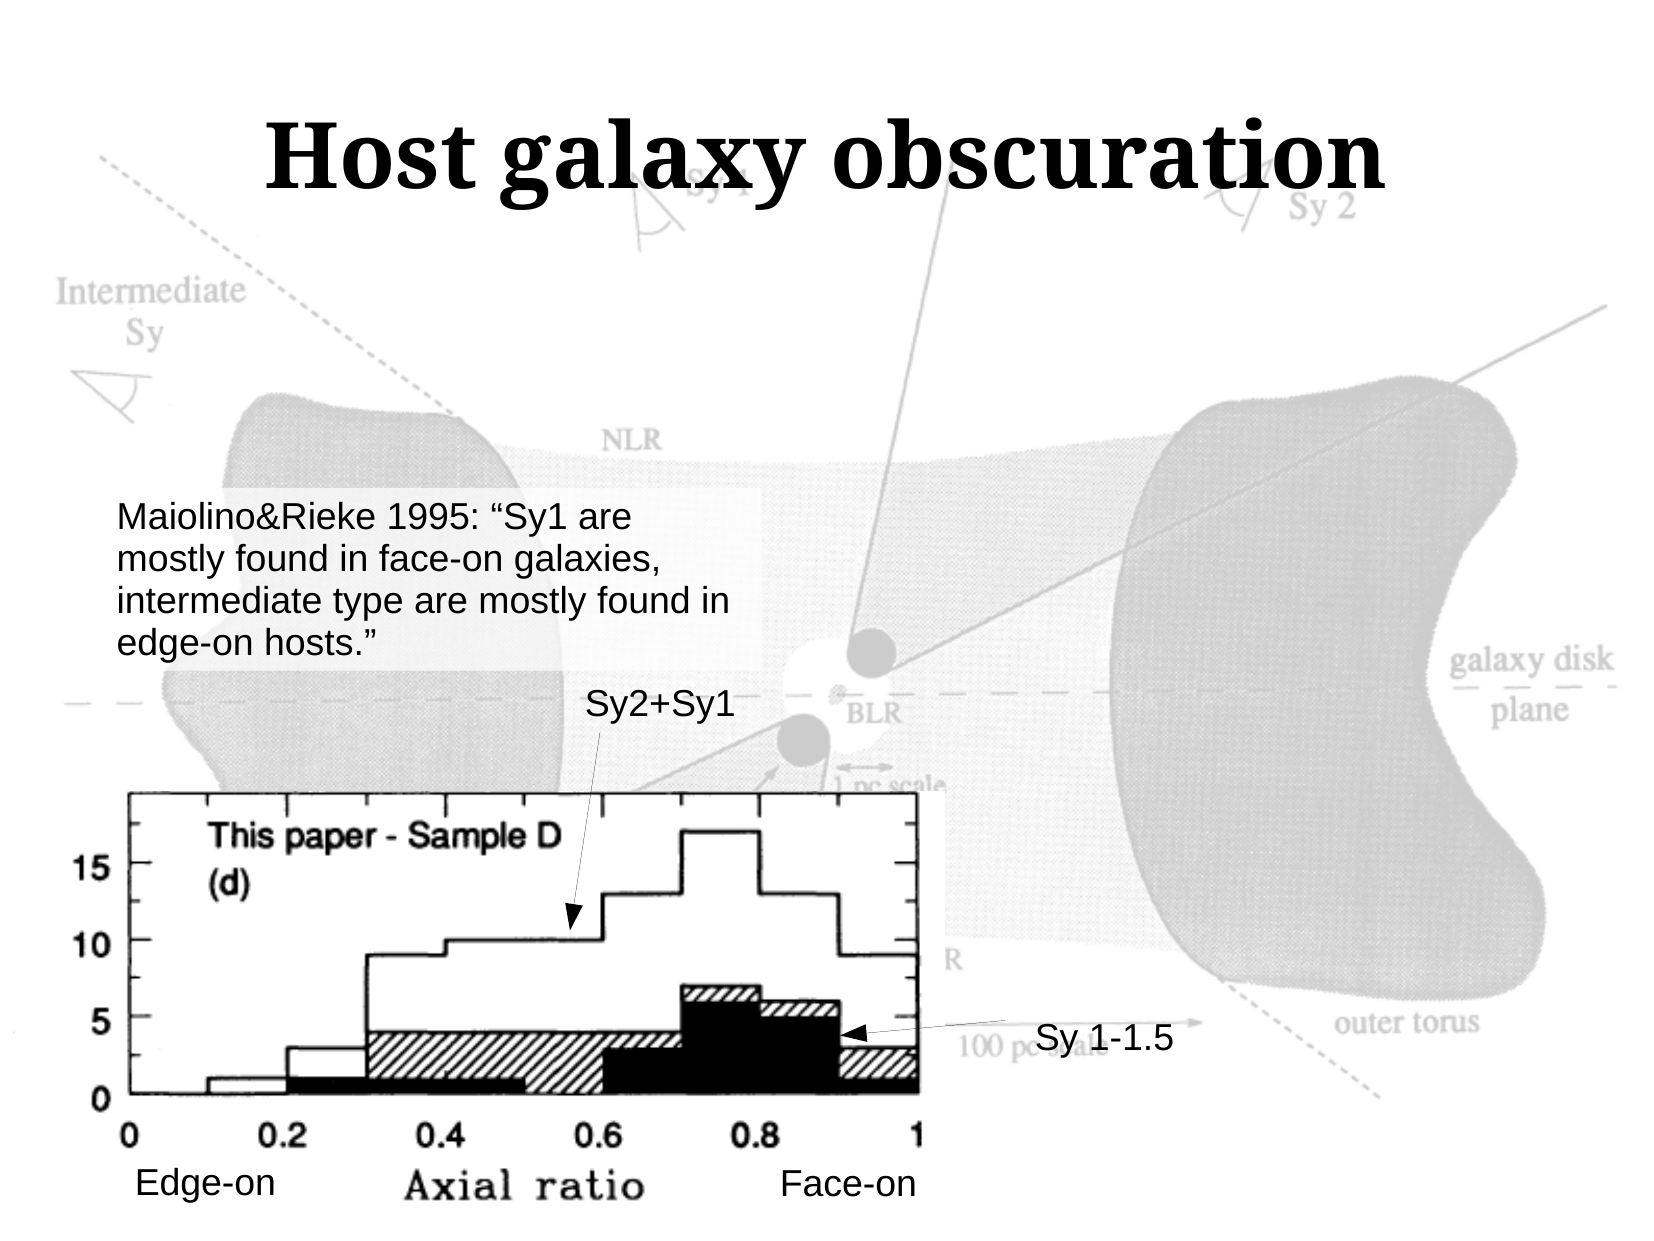

# Host galaxy obscuration
Maiolino&Rieke 1995: “Sy1 are mostly found in face-on galaxies, intermediate type are mostly found in edge-on hosts.”
Sy2+Sy1
Edge-on
Face-on
Sy 1-1.5